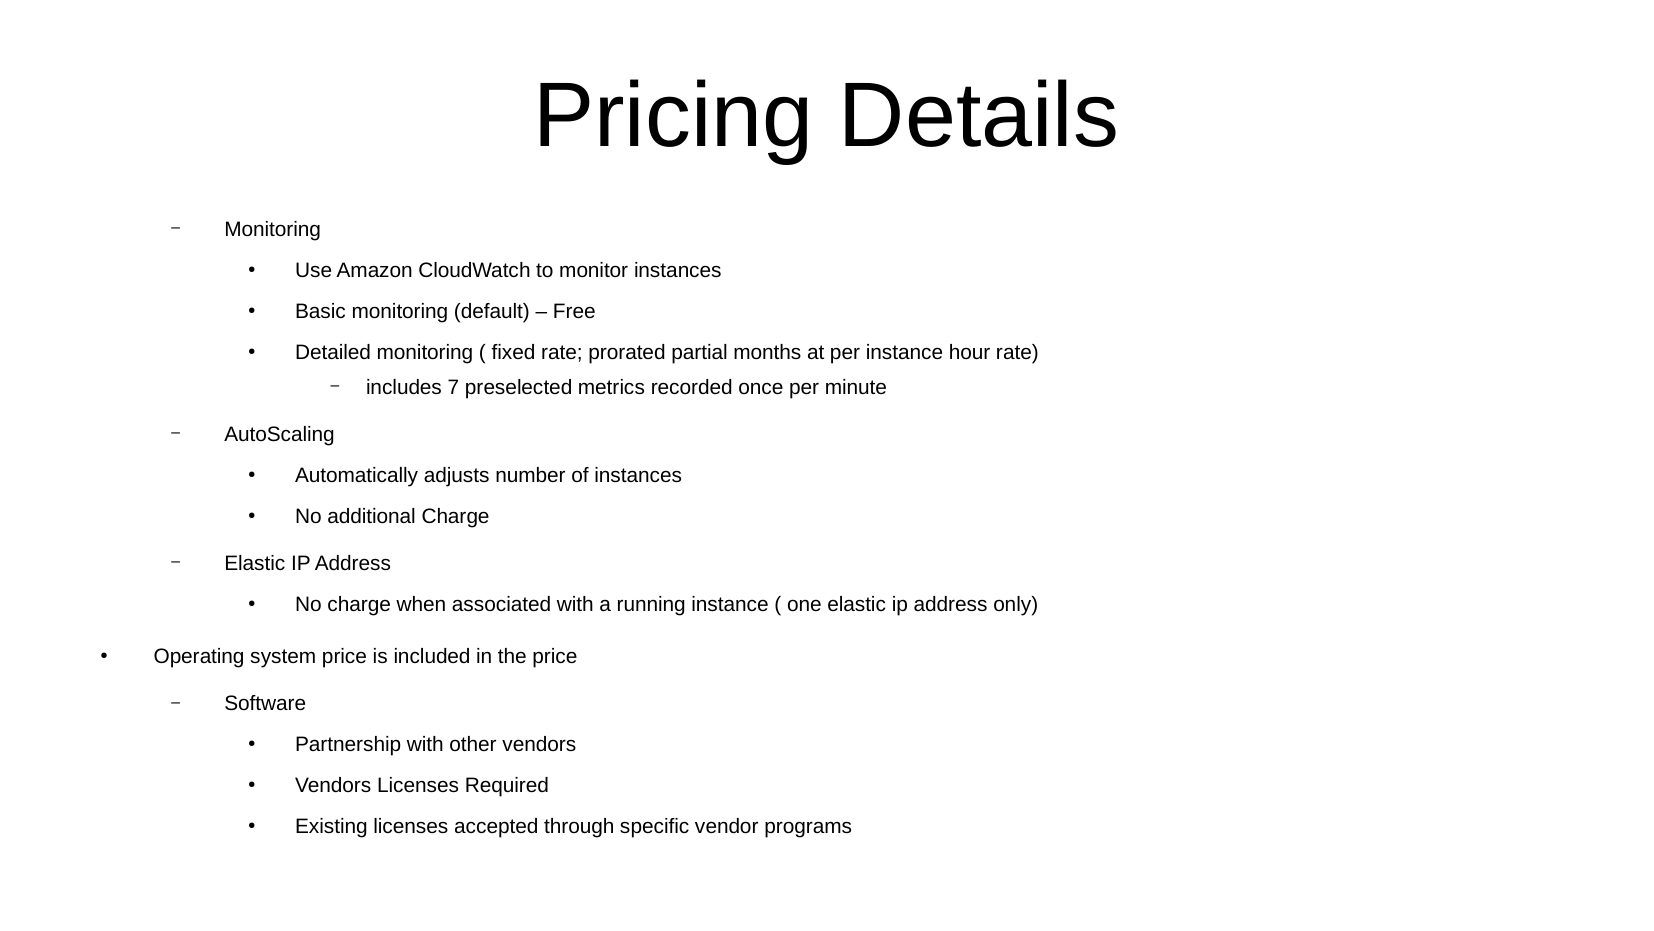

# Pricing Details
Monitoring
Use Amazon CloudWatch to monitor instances
Basic monitoring (default) – Free
Detailed monitoring ( fixed rate; prorated partial months at per instance hour rate)
includes 7 preselected metrics recorded once per minute
AutoScaling
Automatically adjusts number of instances
No additional Charge
Elastic IP Address
No charge when associated with a running instance ( one elastic ip address only)
Operating system price is included in the price
Software
Partnership with other vendors
Vendors Licenses Required
Existing licenses accepted through specific vendor programs